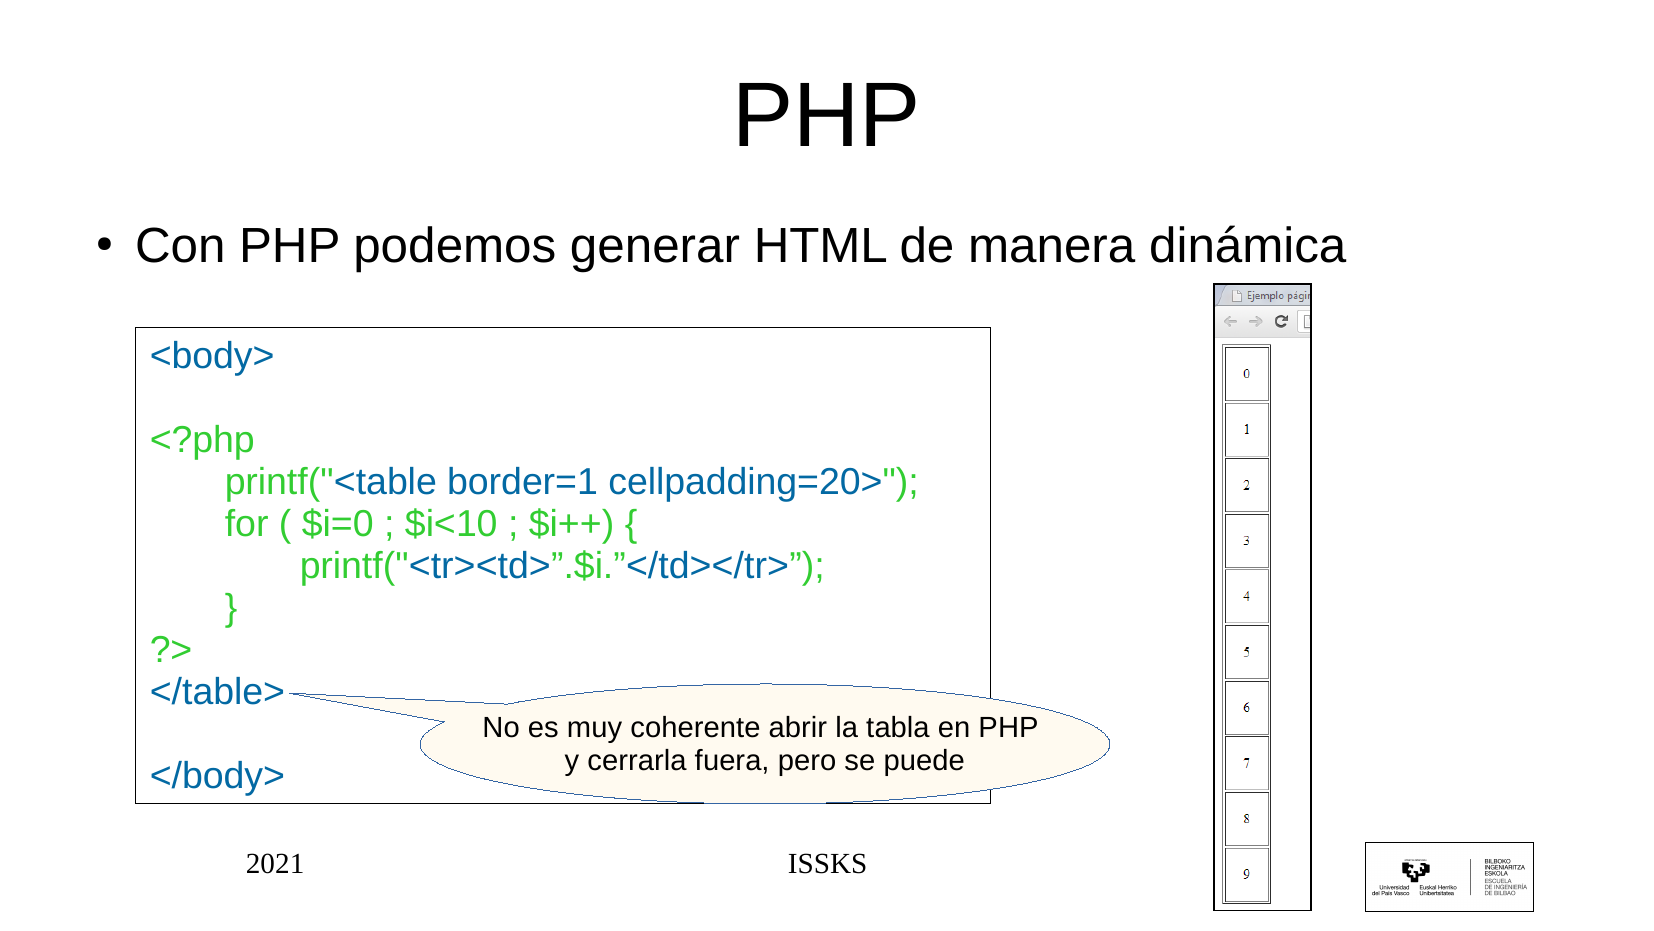

# PHP
Con PHP podemos generar HTML de manera dinámica
<body>
<?php
	printf("<table border=1 cellpadding=20>");
	for ( $i=0 ; $i<10 ; $i++) {
		printf("<tr><td>”.$i.”</td></tr>”);
	}
?>
</table>
</body>
No es muy coherente abrir la tabla en PHP
y cerrarla fuera, pero se puede